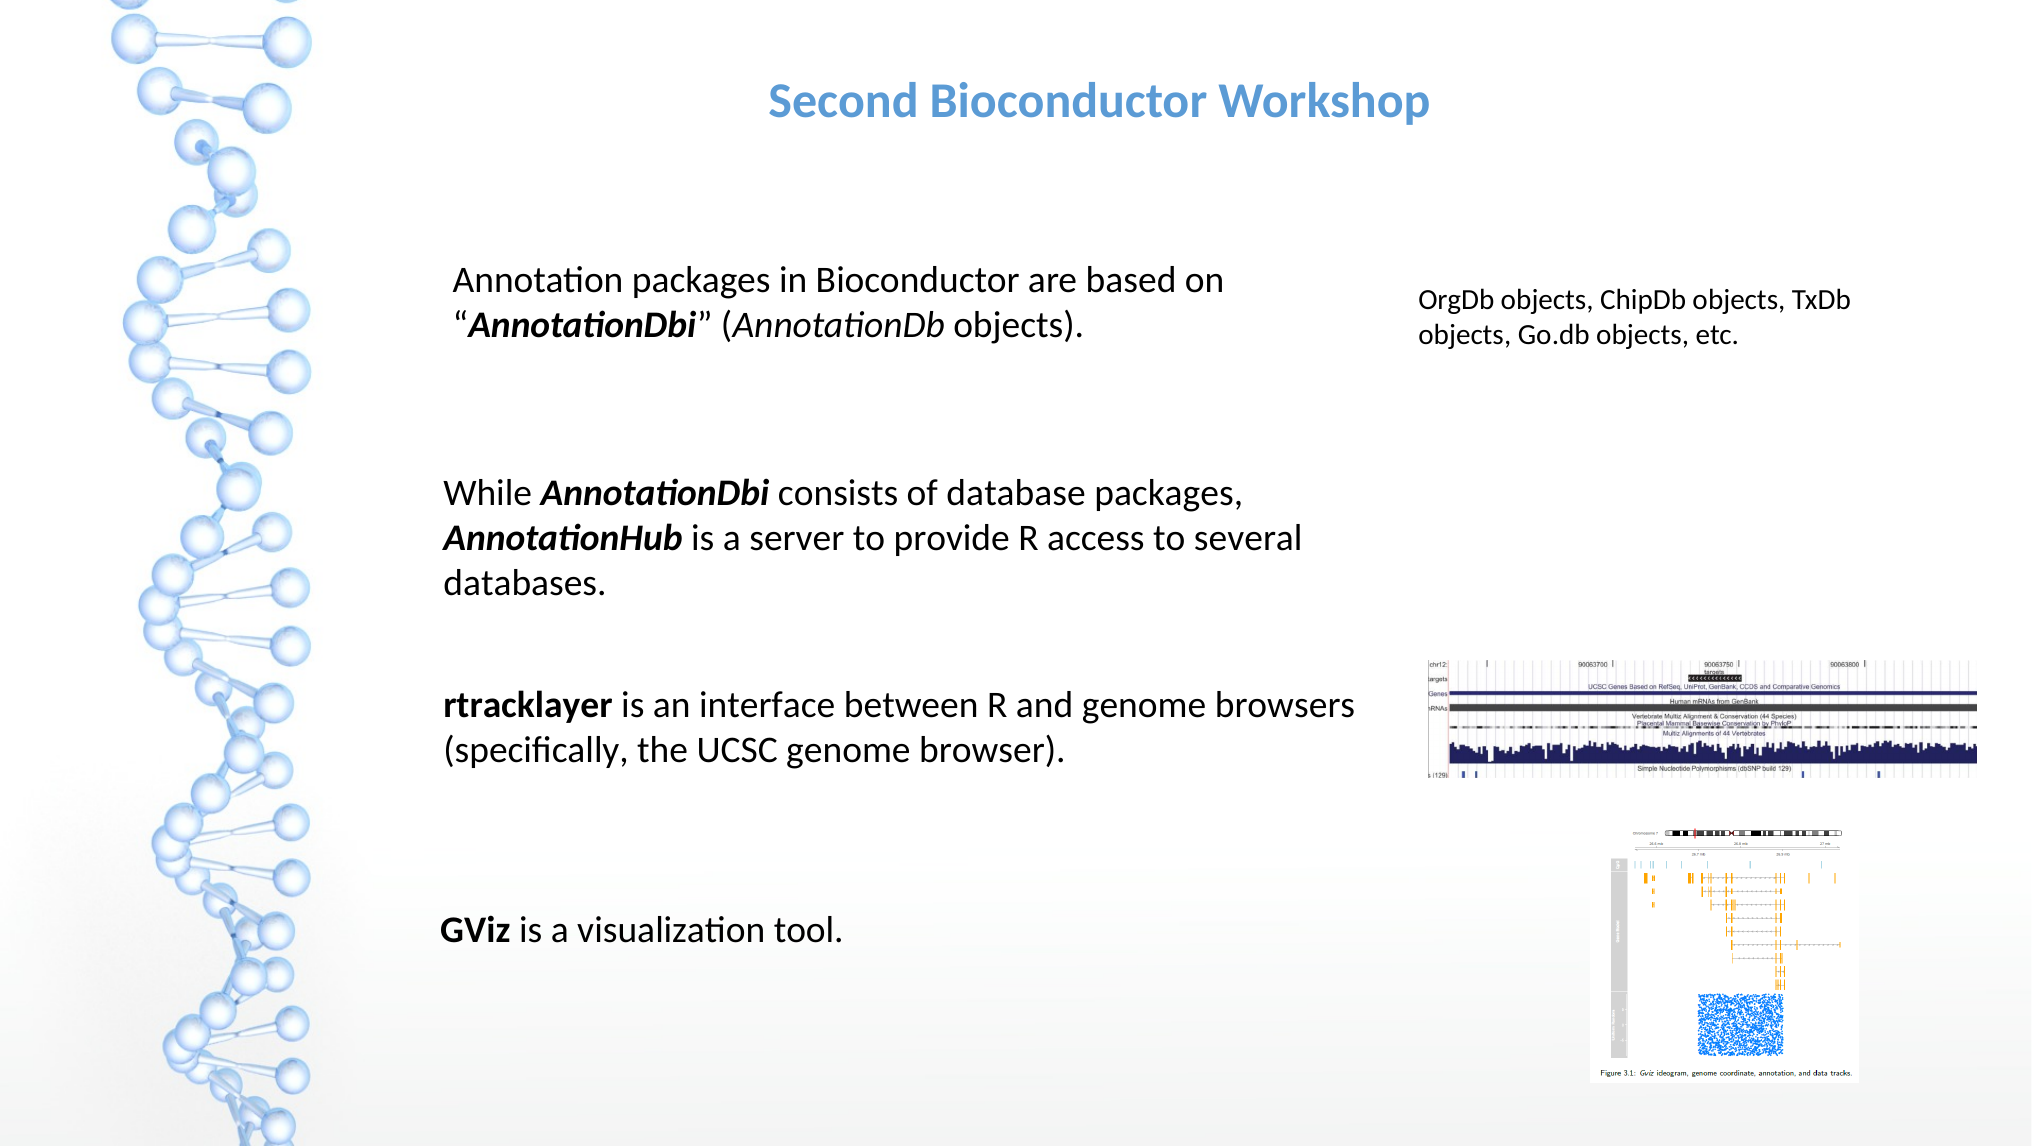

Second Bioconductor Workshop
Annotation packages in Bioconductor are based on “AnnotationDbi” (AnnotationDb objects).
OrgDb objects, ChipDb objects, TxDb objects, Go.db objects, etc.
While AnnotationDbi consists of database packages, AnnotationHub is a server to provide R access to several databases.
rtracklayer is an interface between R and genome browsers (specifically, the UCSC genome browser).
GViz is a visualization tool.